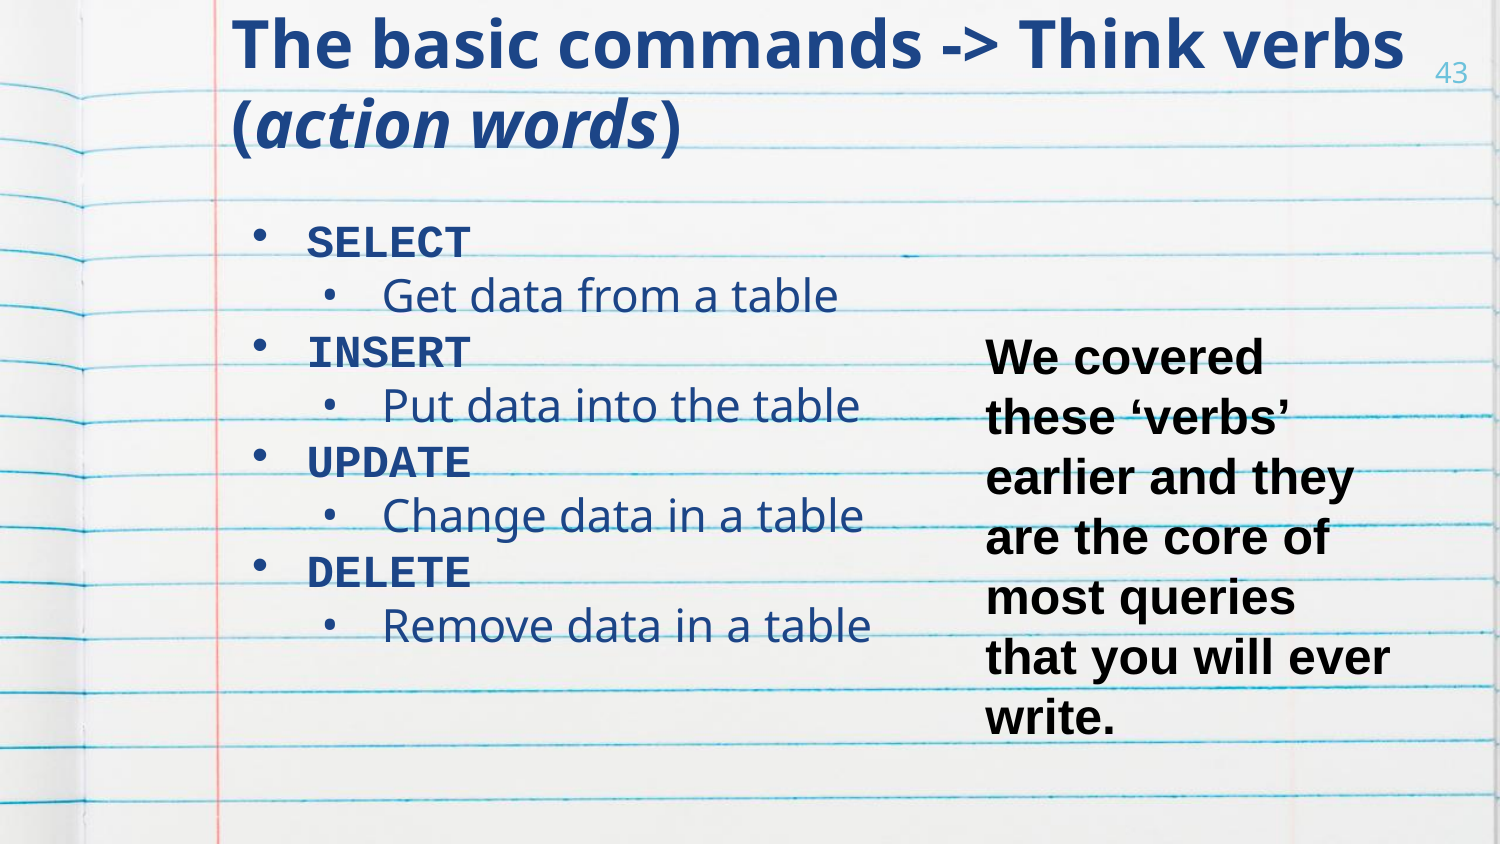

# The basic commands -> Think verbs (action words)
SELECT
Get data from a table
INSERT
Put data into the table
UPDATE
Change data in a table
DELETE
Remove data in a table
We covered these ‘verbs’ earlier and they are the core of most queries that you will ever write.